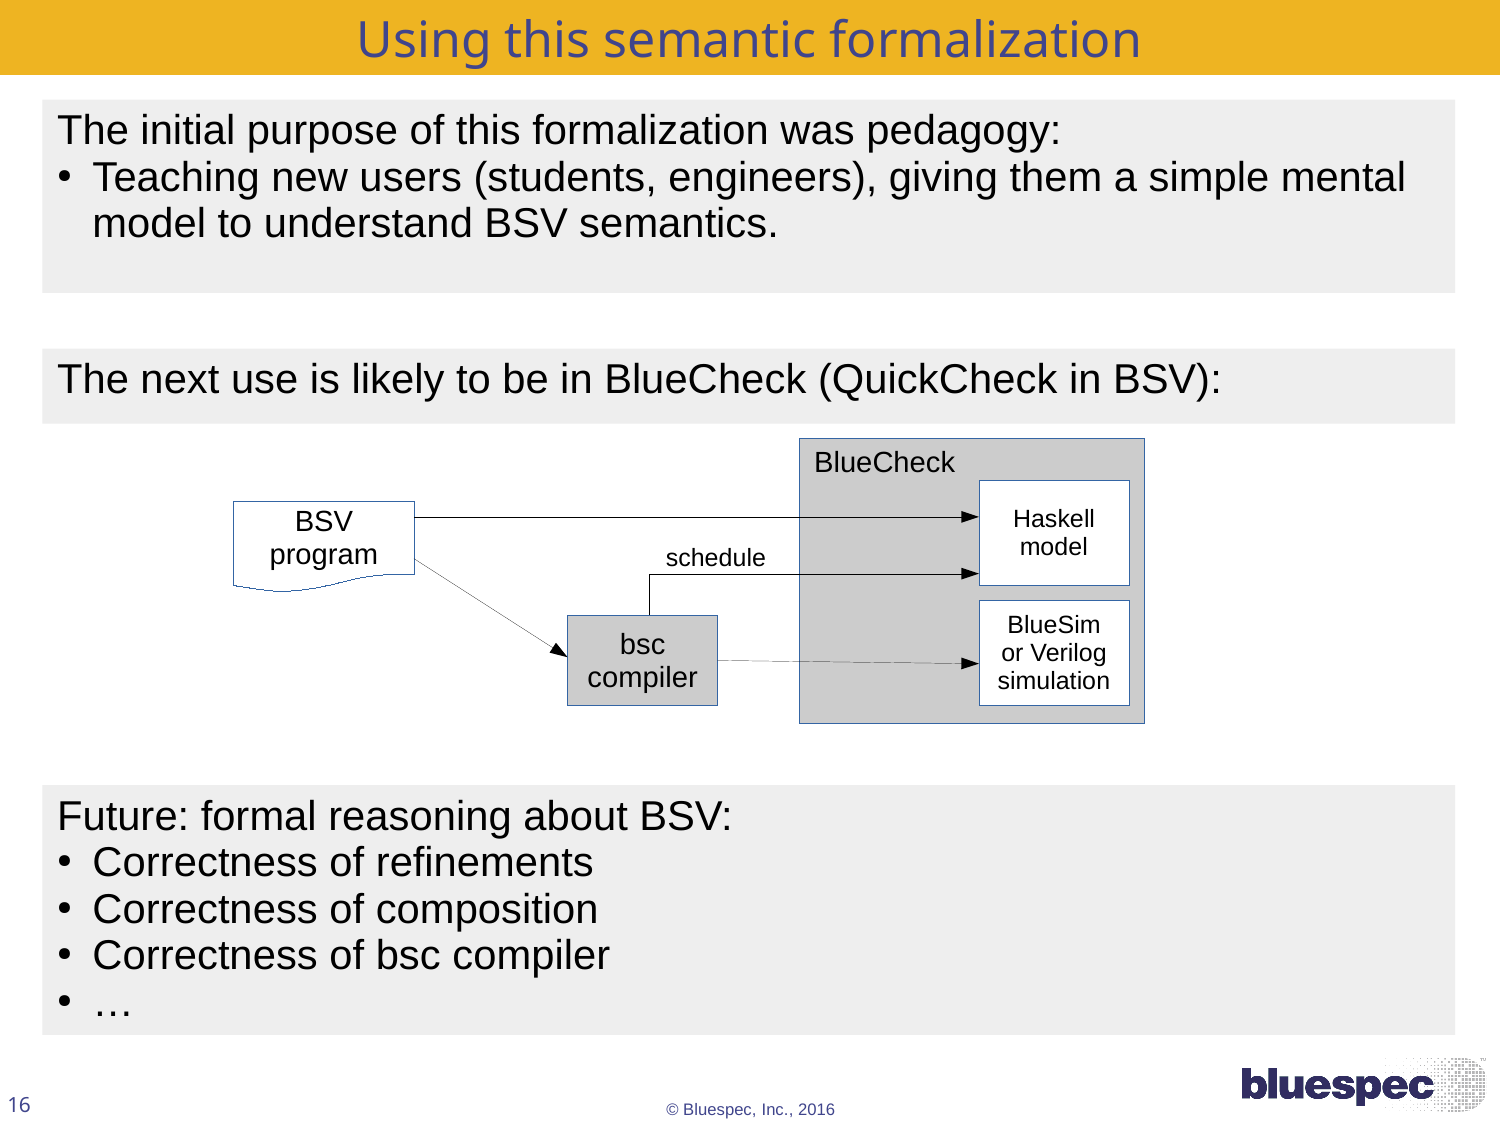

Using this semantic formalization
The initial purpose of this formalization was pedagogy:
Teaching new users (students, engineers), giving them a simple mental model to understand BSV semantics.
The next use is likely to be in BlueCheck (QuickCheck in BSV):
BlueCheck
Haskell
model
BSV
program
schedule
BlueSim
or Verilog
simulation
bsc
compiler
Future: formal reasoning about BSV:
Correctness of refinements
Correctness of composition
Correctness of bsc compiler
…